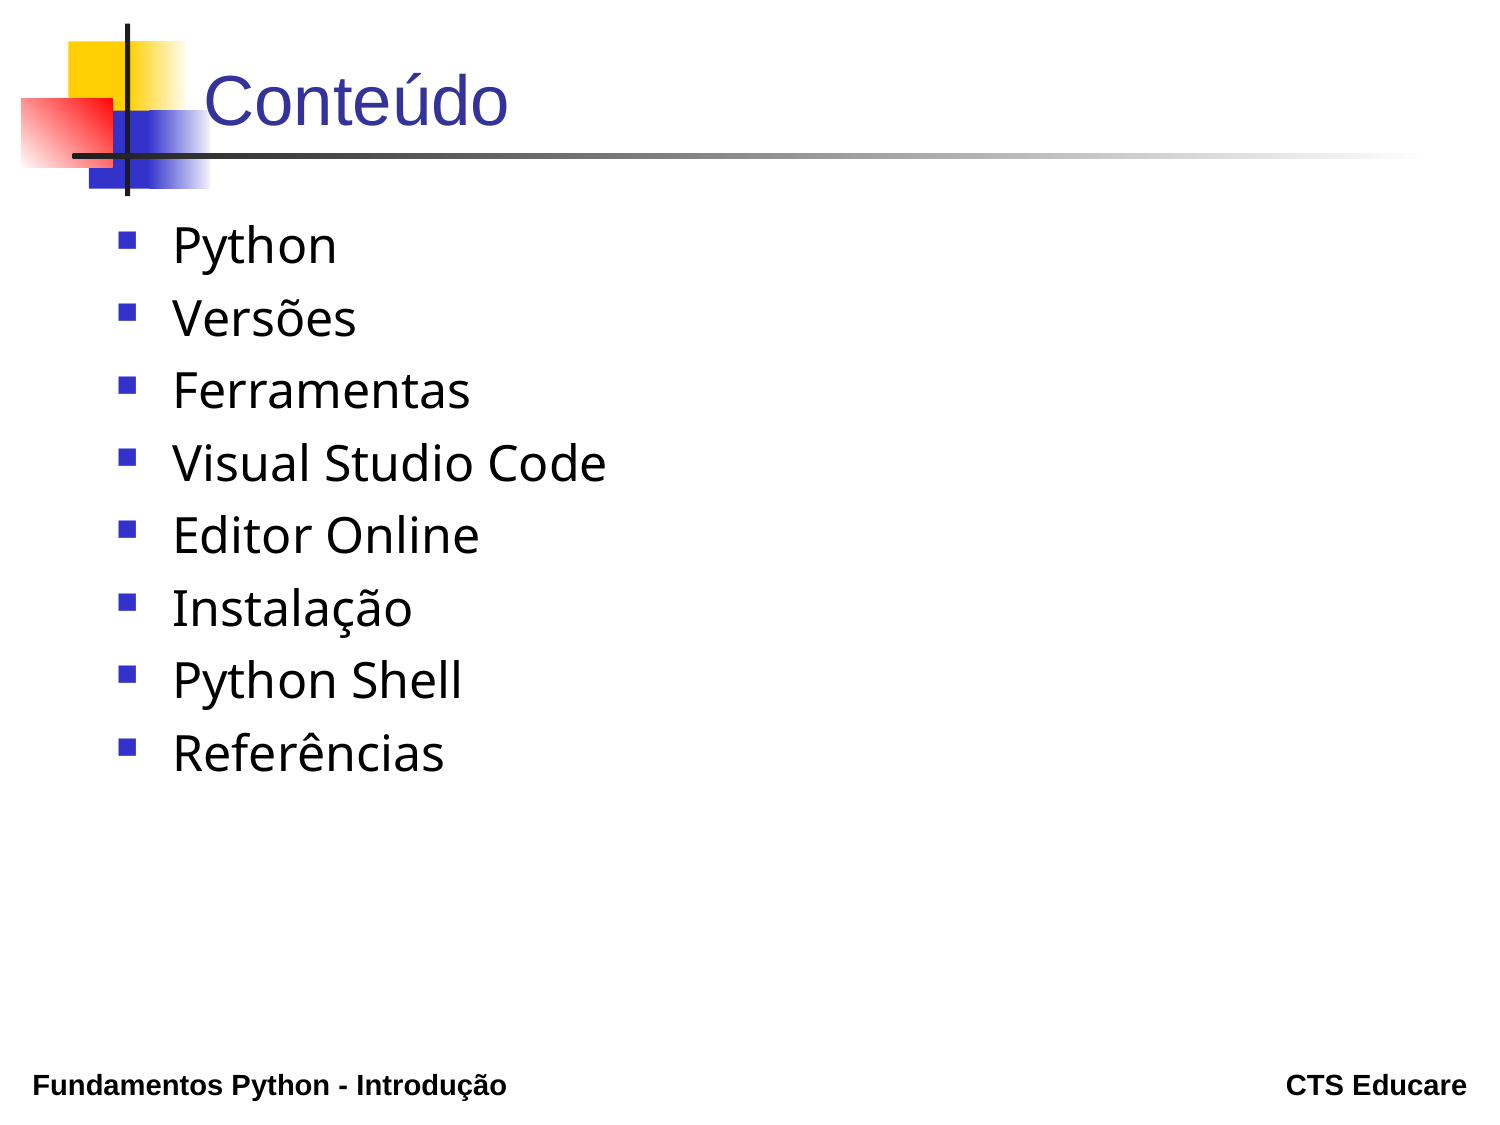

# Conteúdo
Python
Versões
Ferramentas
Visual Studio Code
Editor Online
Instalação
Python Shell
Referências